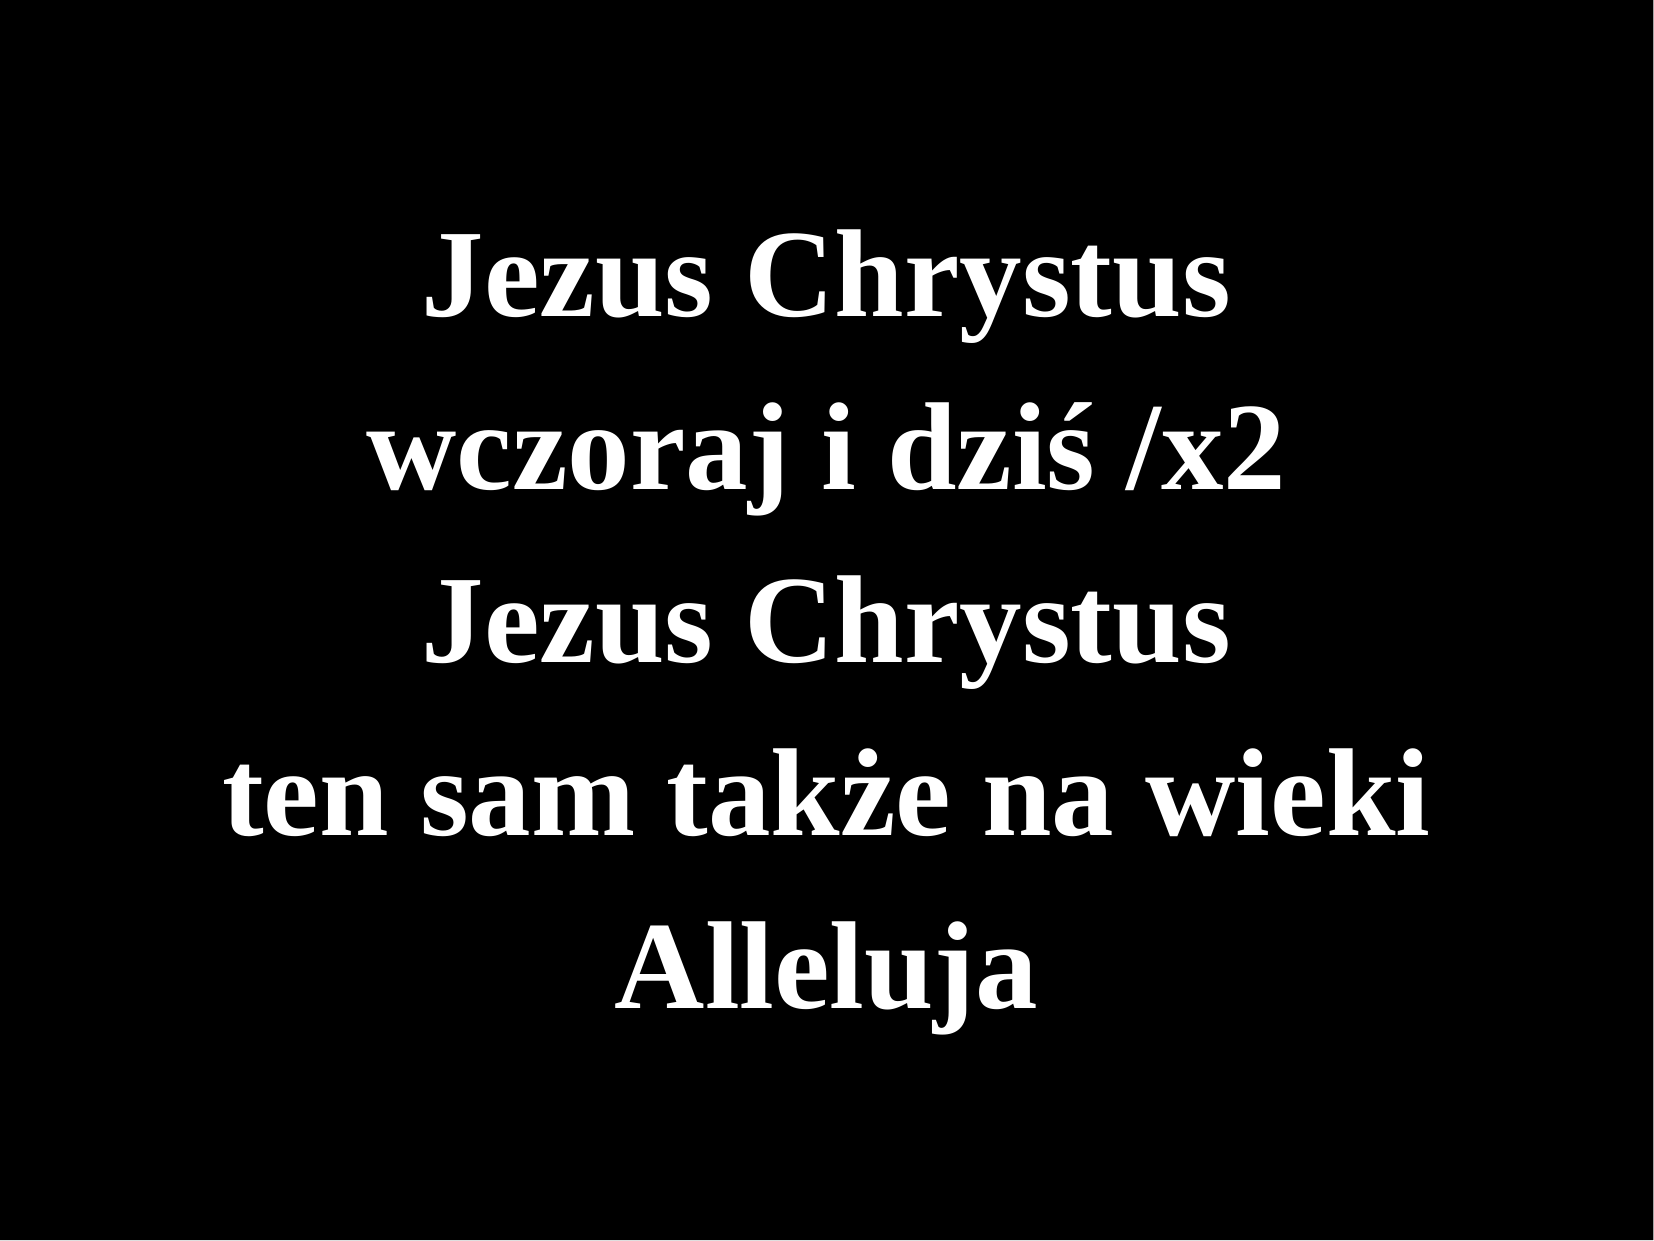

# Jezus Chrystus ppp wczoraj i dziś /x2 ppp Jezus Chrystus ppp ten sam także na wieki ppp Alleluja